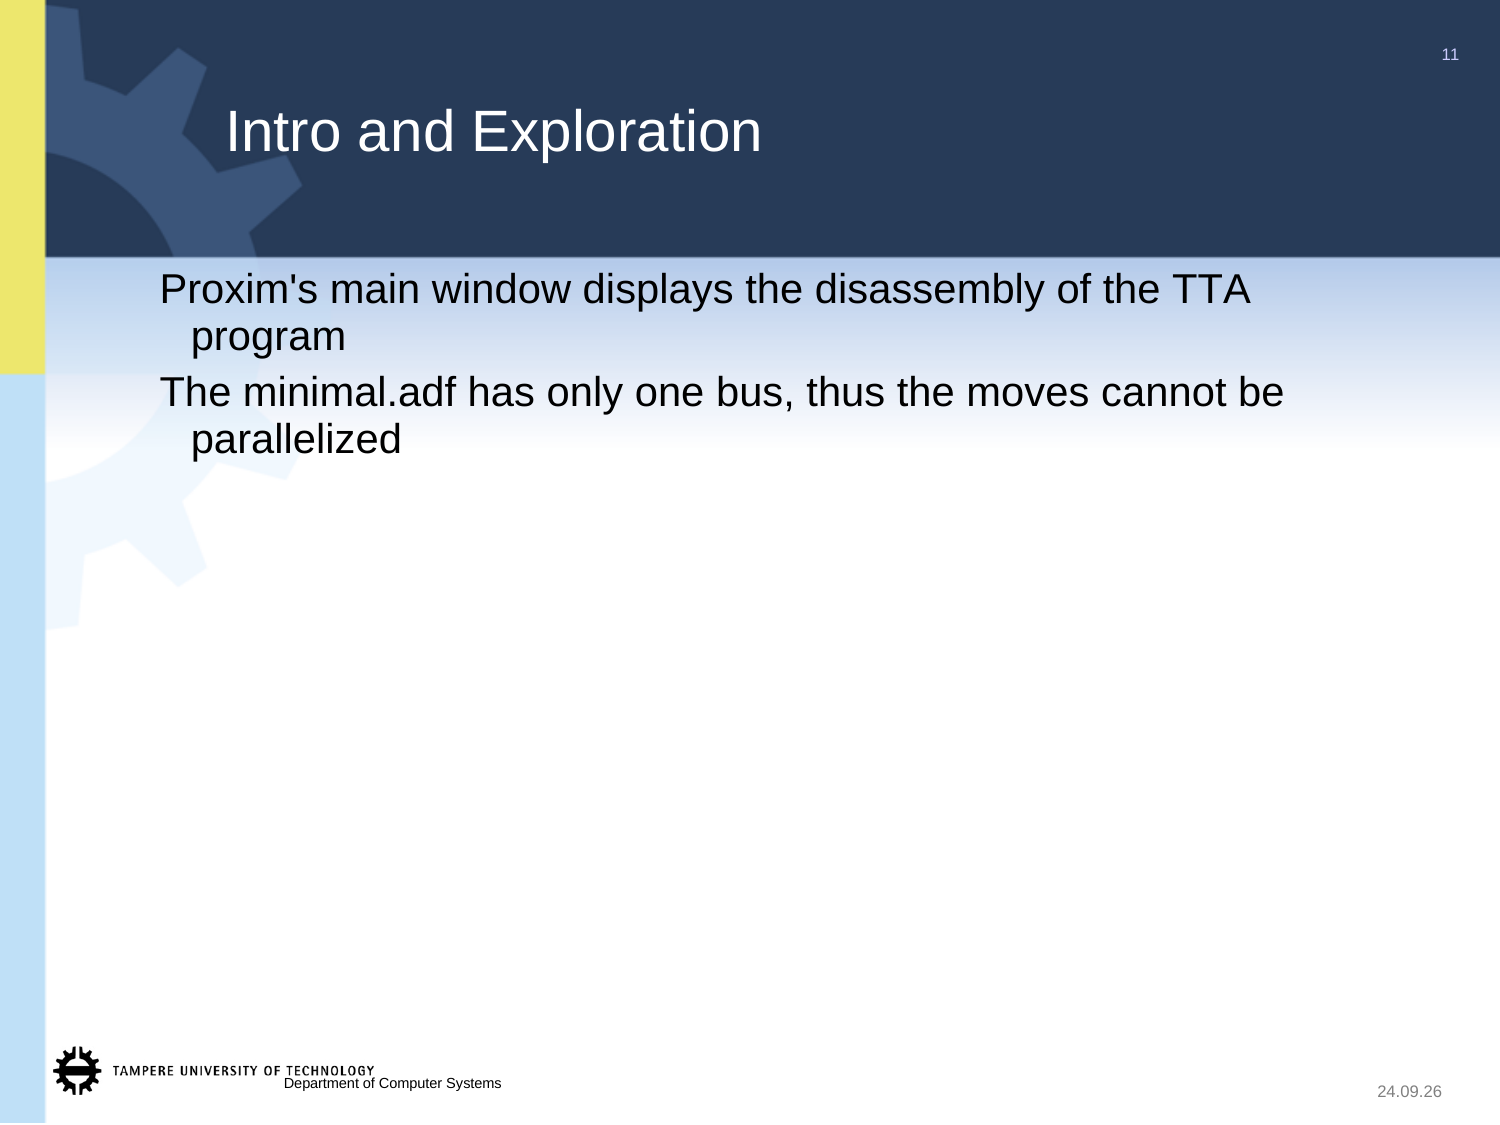

# Intro and Exploration
11
Proxim's main window displays the disassembly of the TTA program
The minimal.adf has only one bus, thus the moves cannot be parallelized